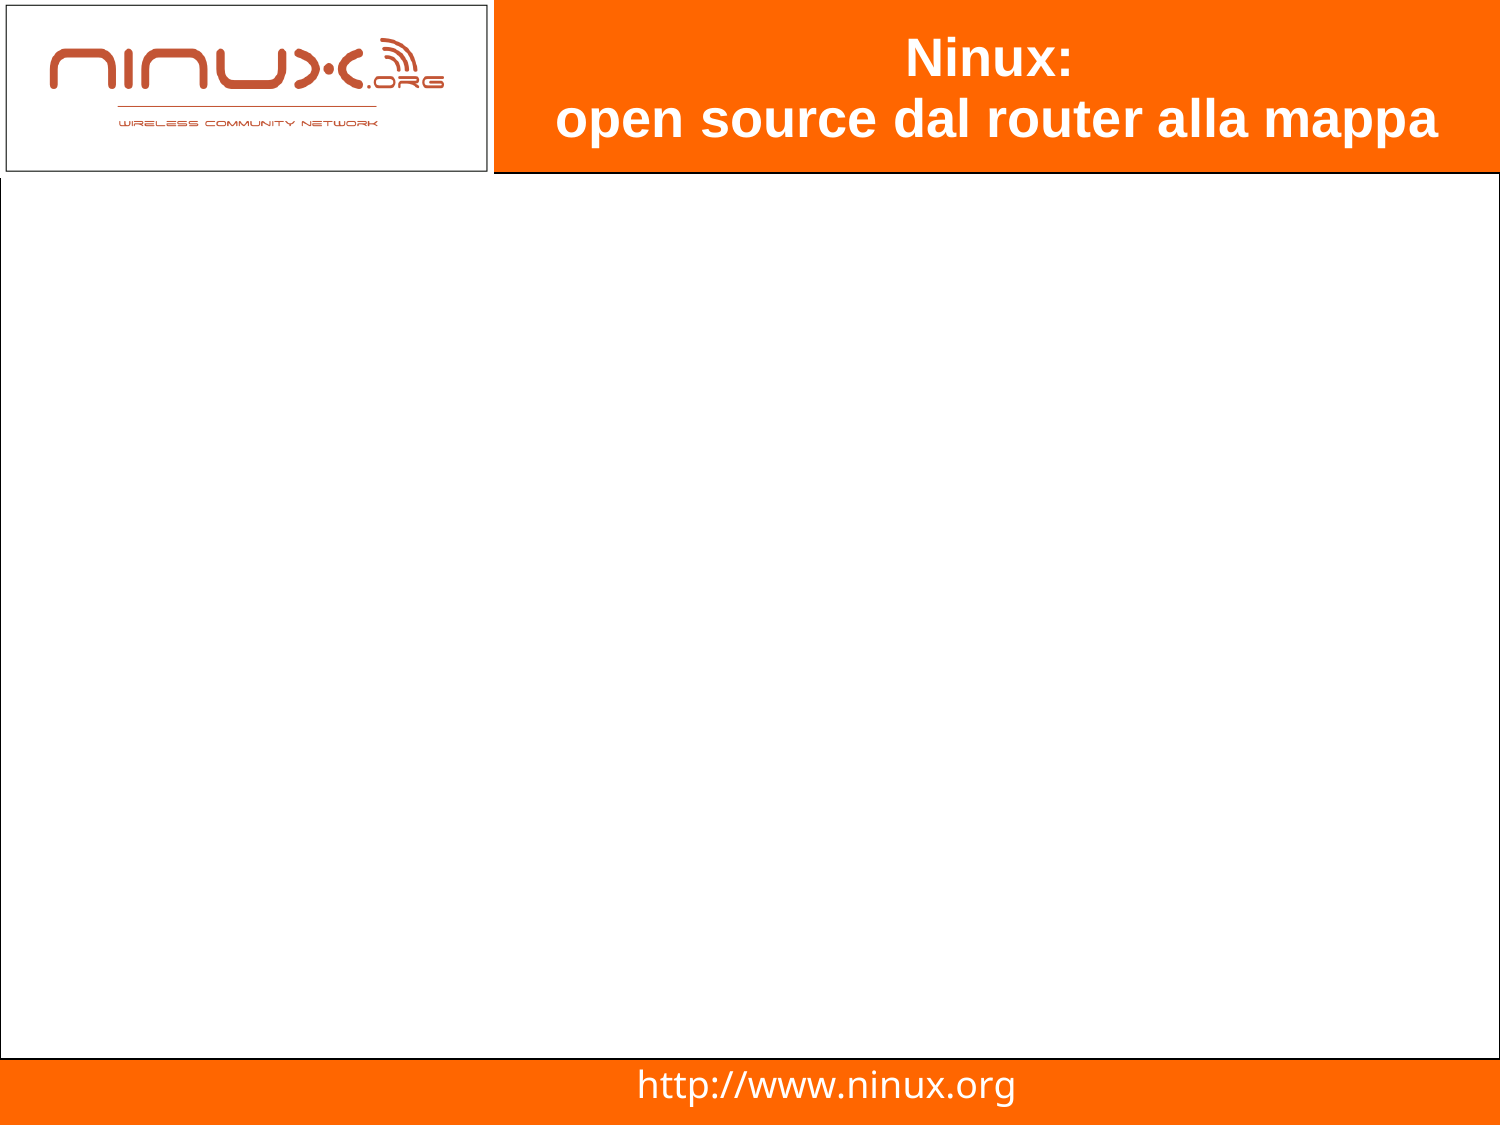

# Ninux: open source dal router alla mappa
LinuxDay 2012 – Roma, 27/10/2012
http://www.ninux.org